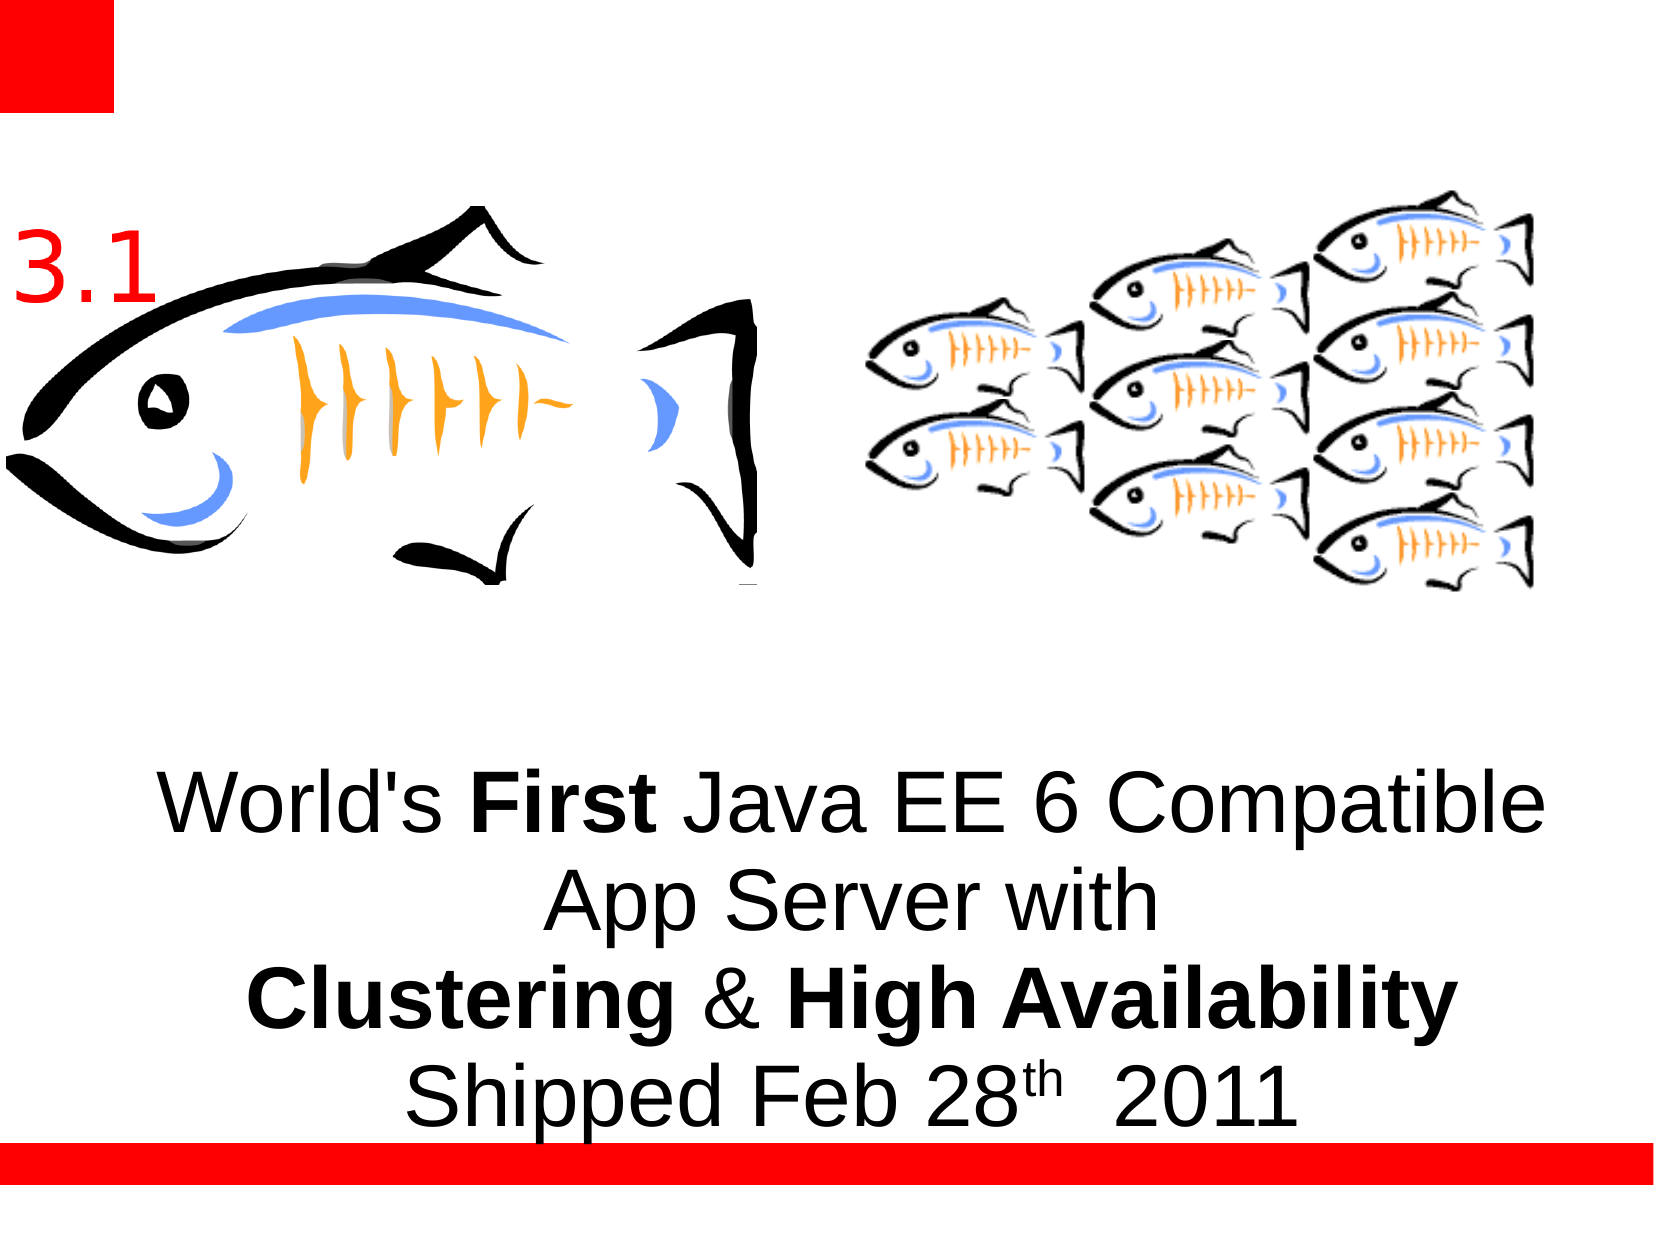

# World's First Java EE 6 Compatible App Server with Clustering & High Availability
Shipped Feb 28th 2011